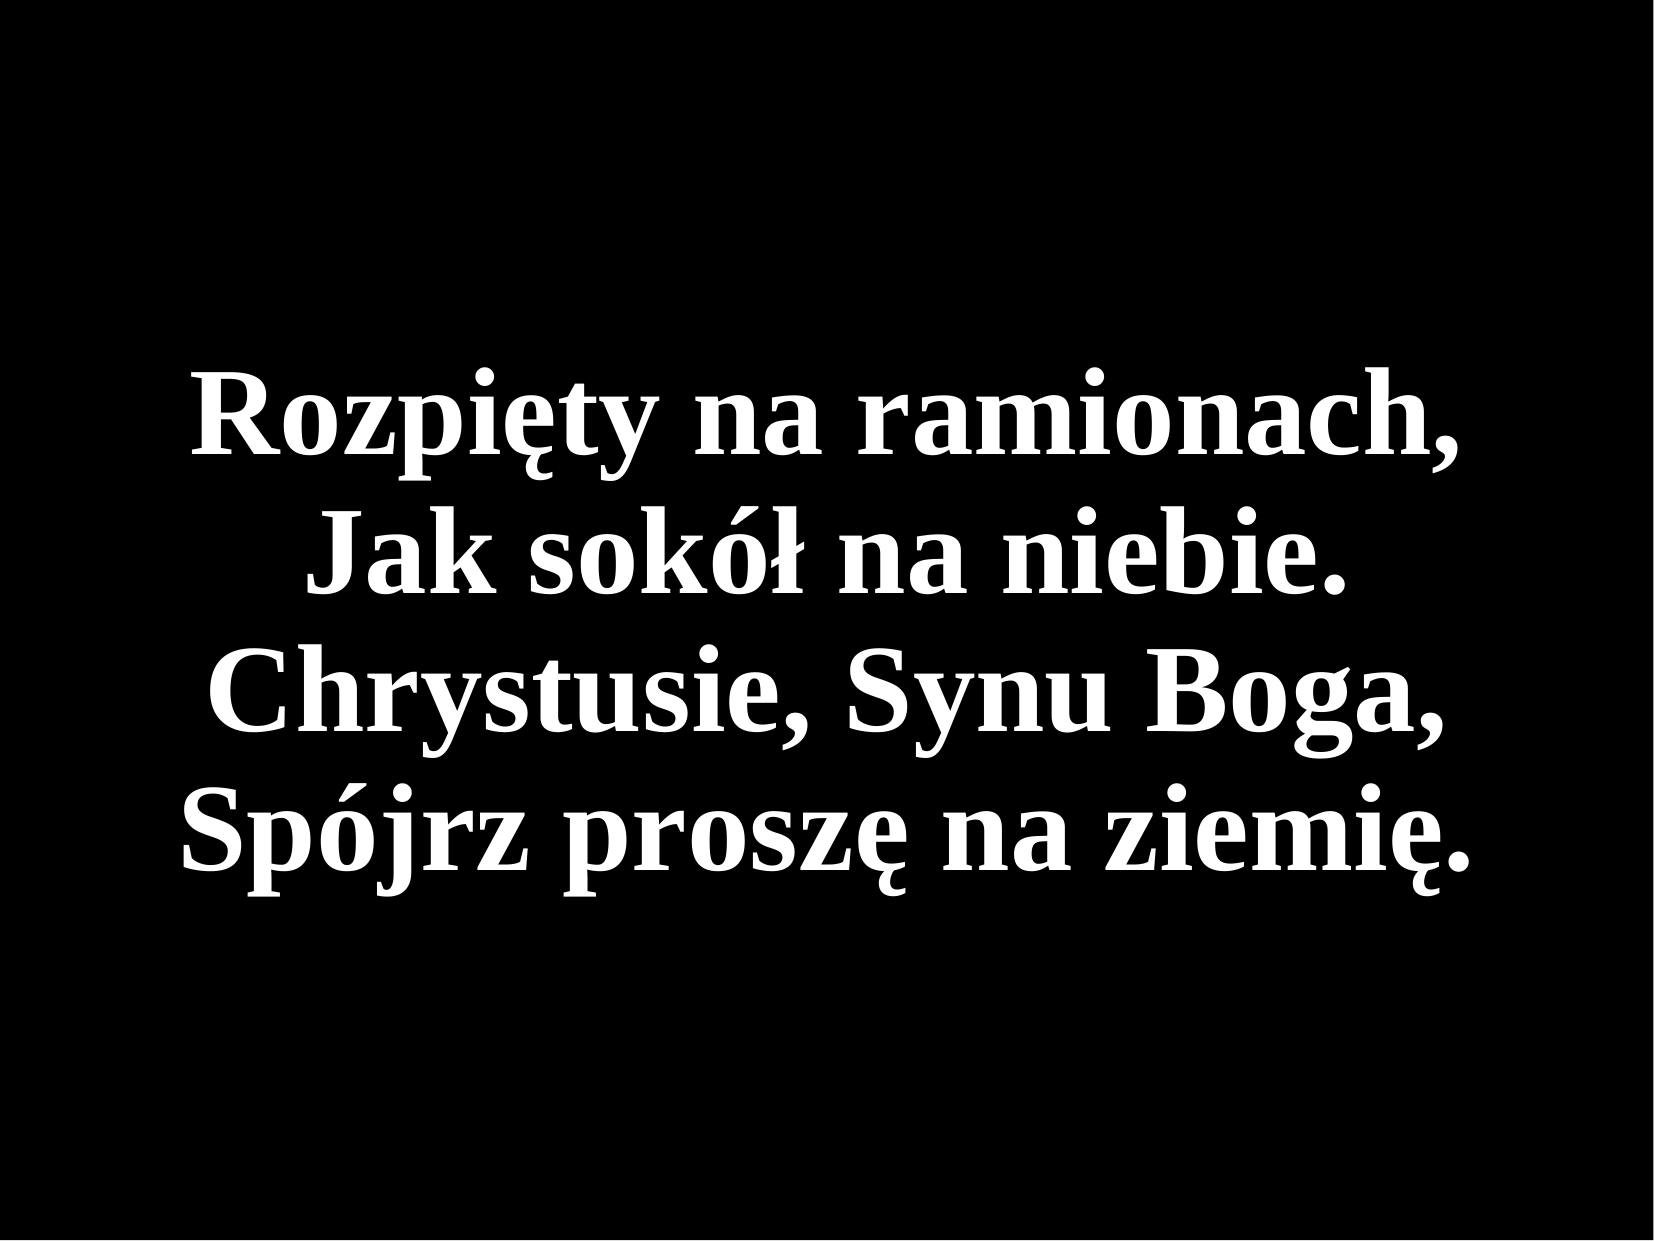

# Rozpięty na ramionach, Jak sokół na niebie. Chrystusie, Synu Boga, Spójrz proszę na ziemię.